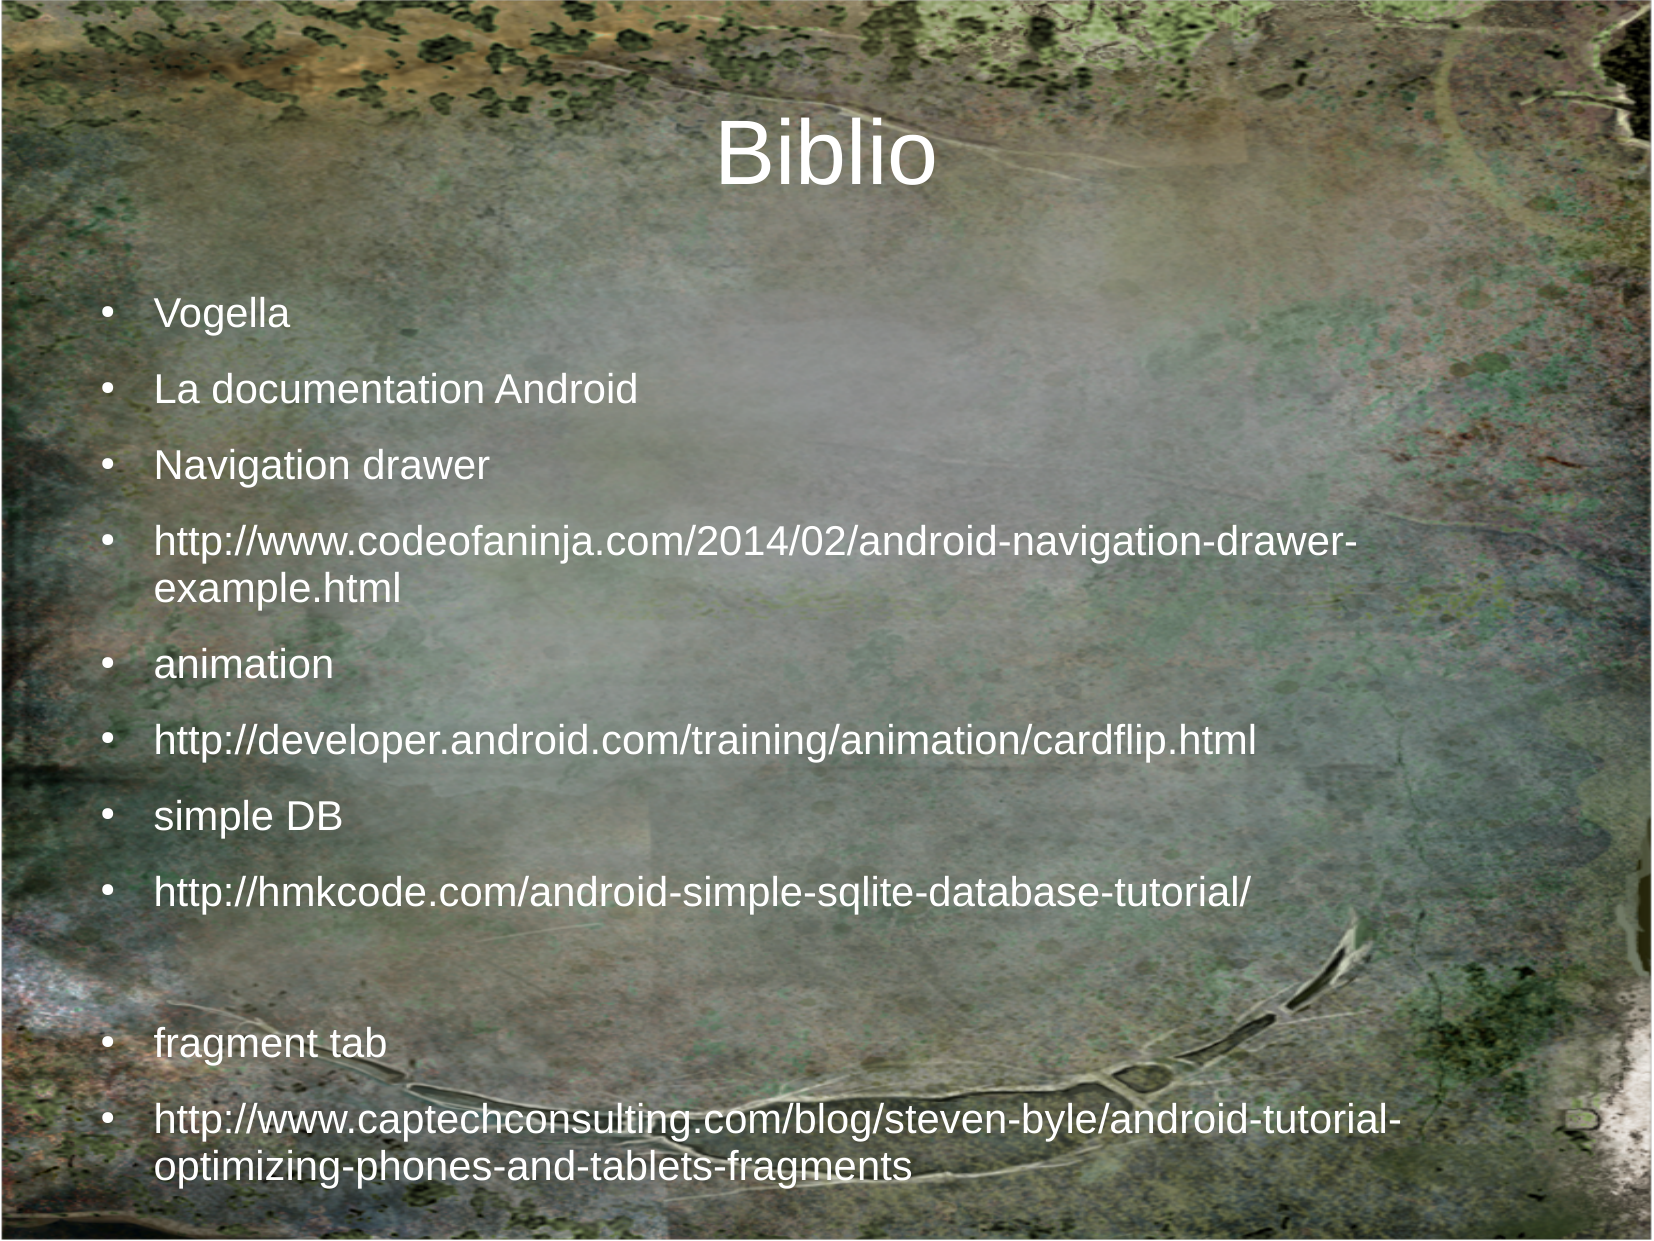

# Biblio
Vogella
La documentation Android
Navigation drawer
http://www.codeofaninja.com/2014/02/android-navigation-drawer-example.html
animation
http://developer.android.com/training/animation/cardflip.html
simple DB
http://hmkcode.com/android-simple-sqlite-database-tutorial/
fragment tab
http://www.captechconsulting.com/blog/steven-byle/android-tutorial-optimizing-phones-and-tablets-fragments